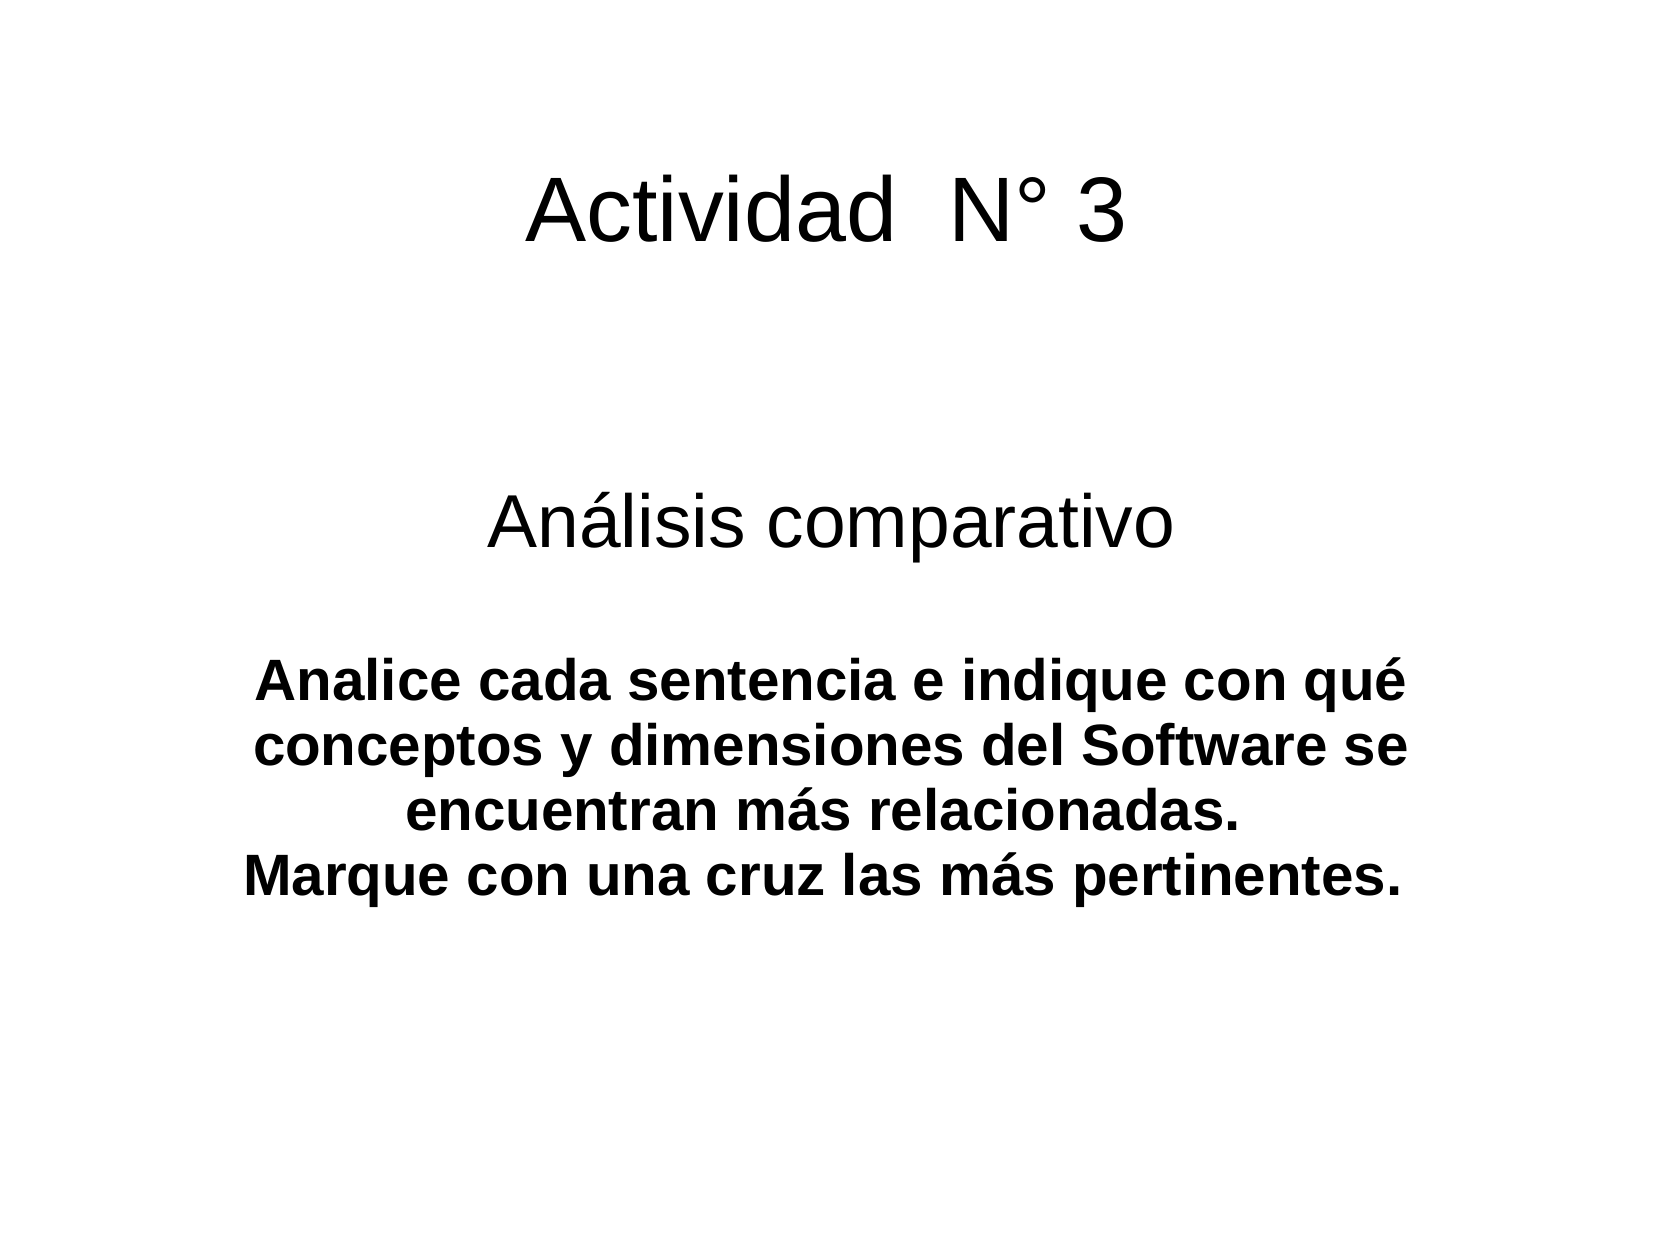

# Actividad N° 3
Análisis comparativo
Analice cada sentencia e indique con qué conceptos y dimensiones del Software se encuentran más relacionadas.
Marque con una cruz las más pertinentes.